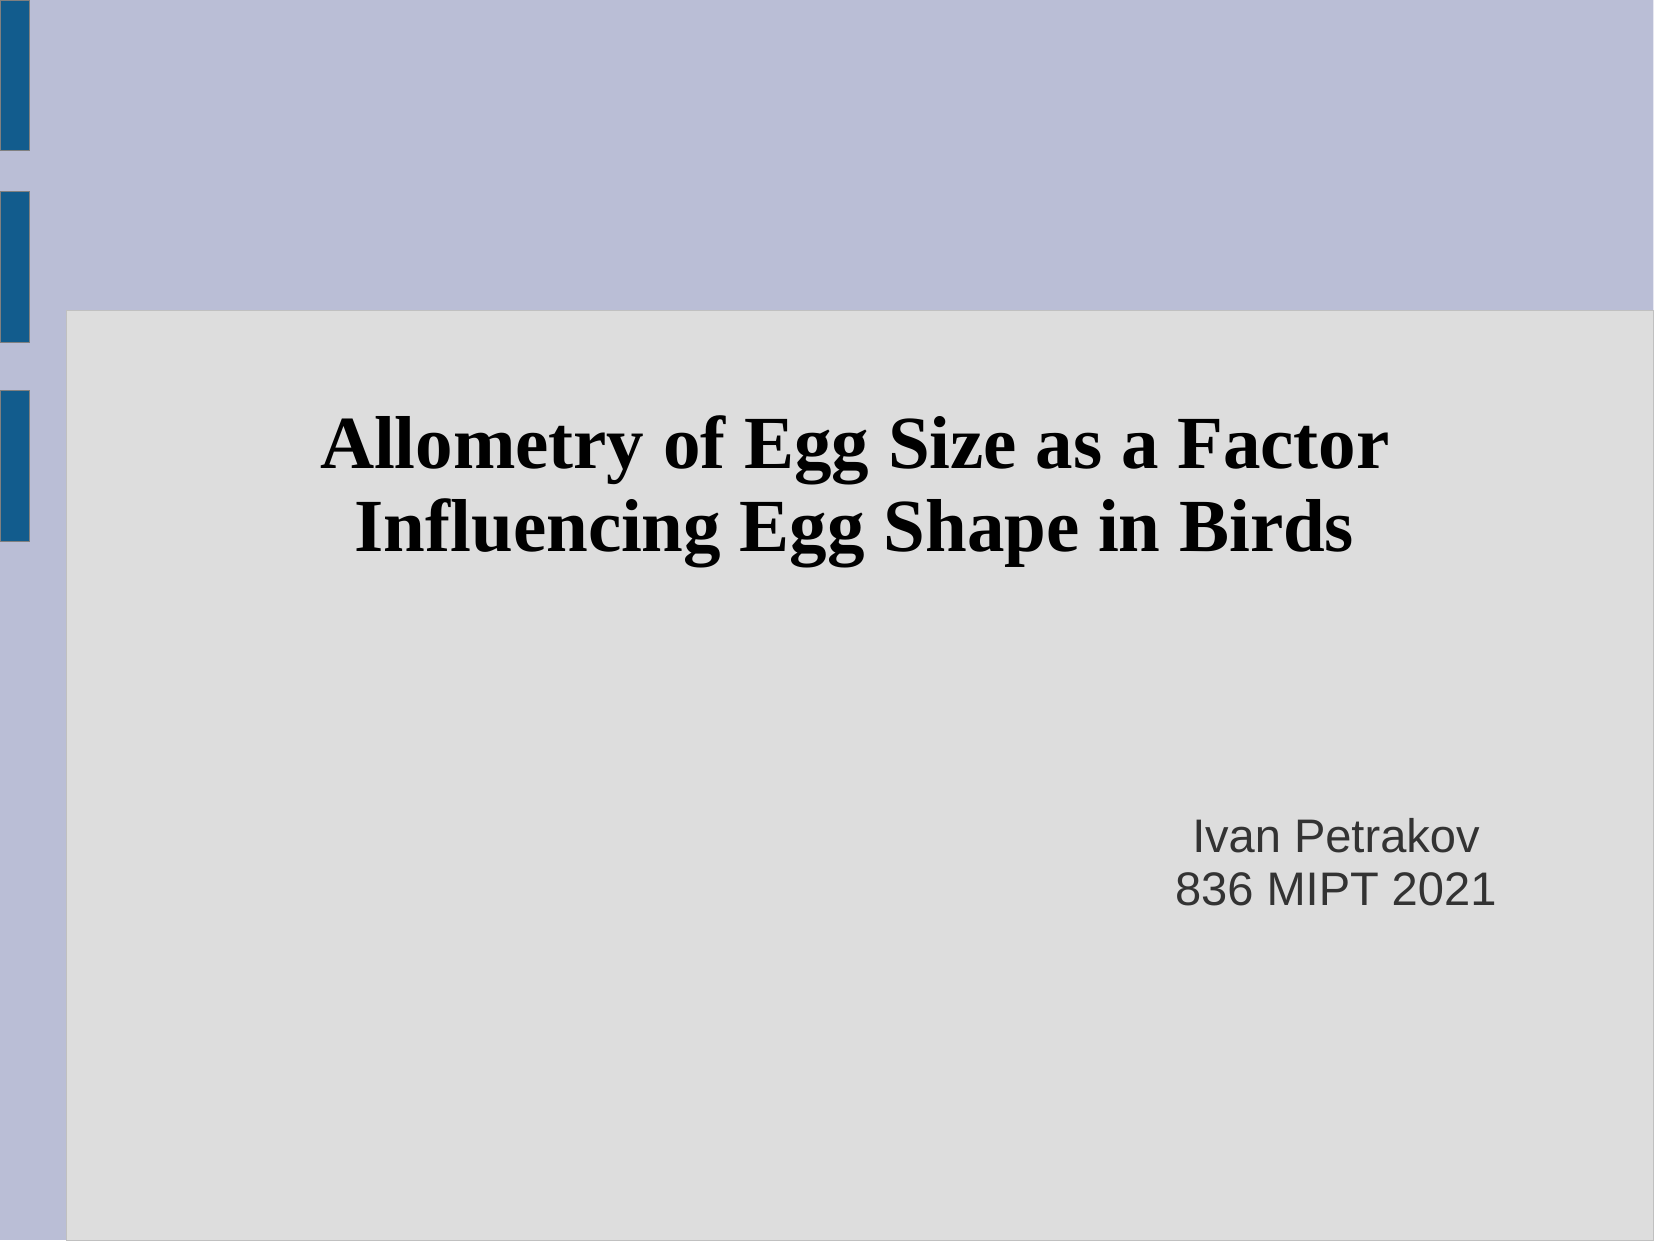

Allometry of Egg Size as a Factor Influencing Egg Shape in Birds
# Ivan Petrakov 836 MIPT 2021